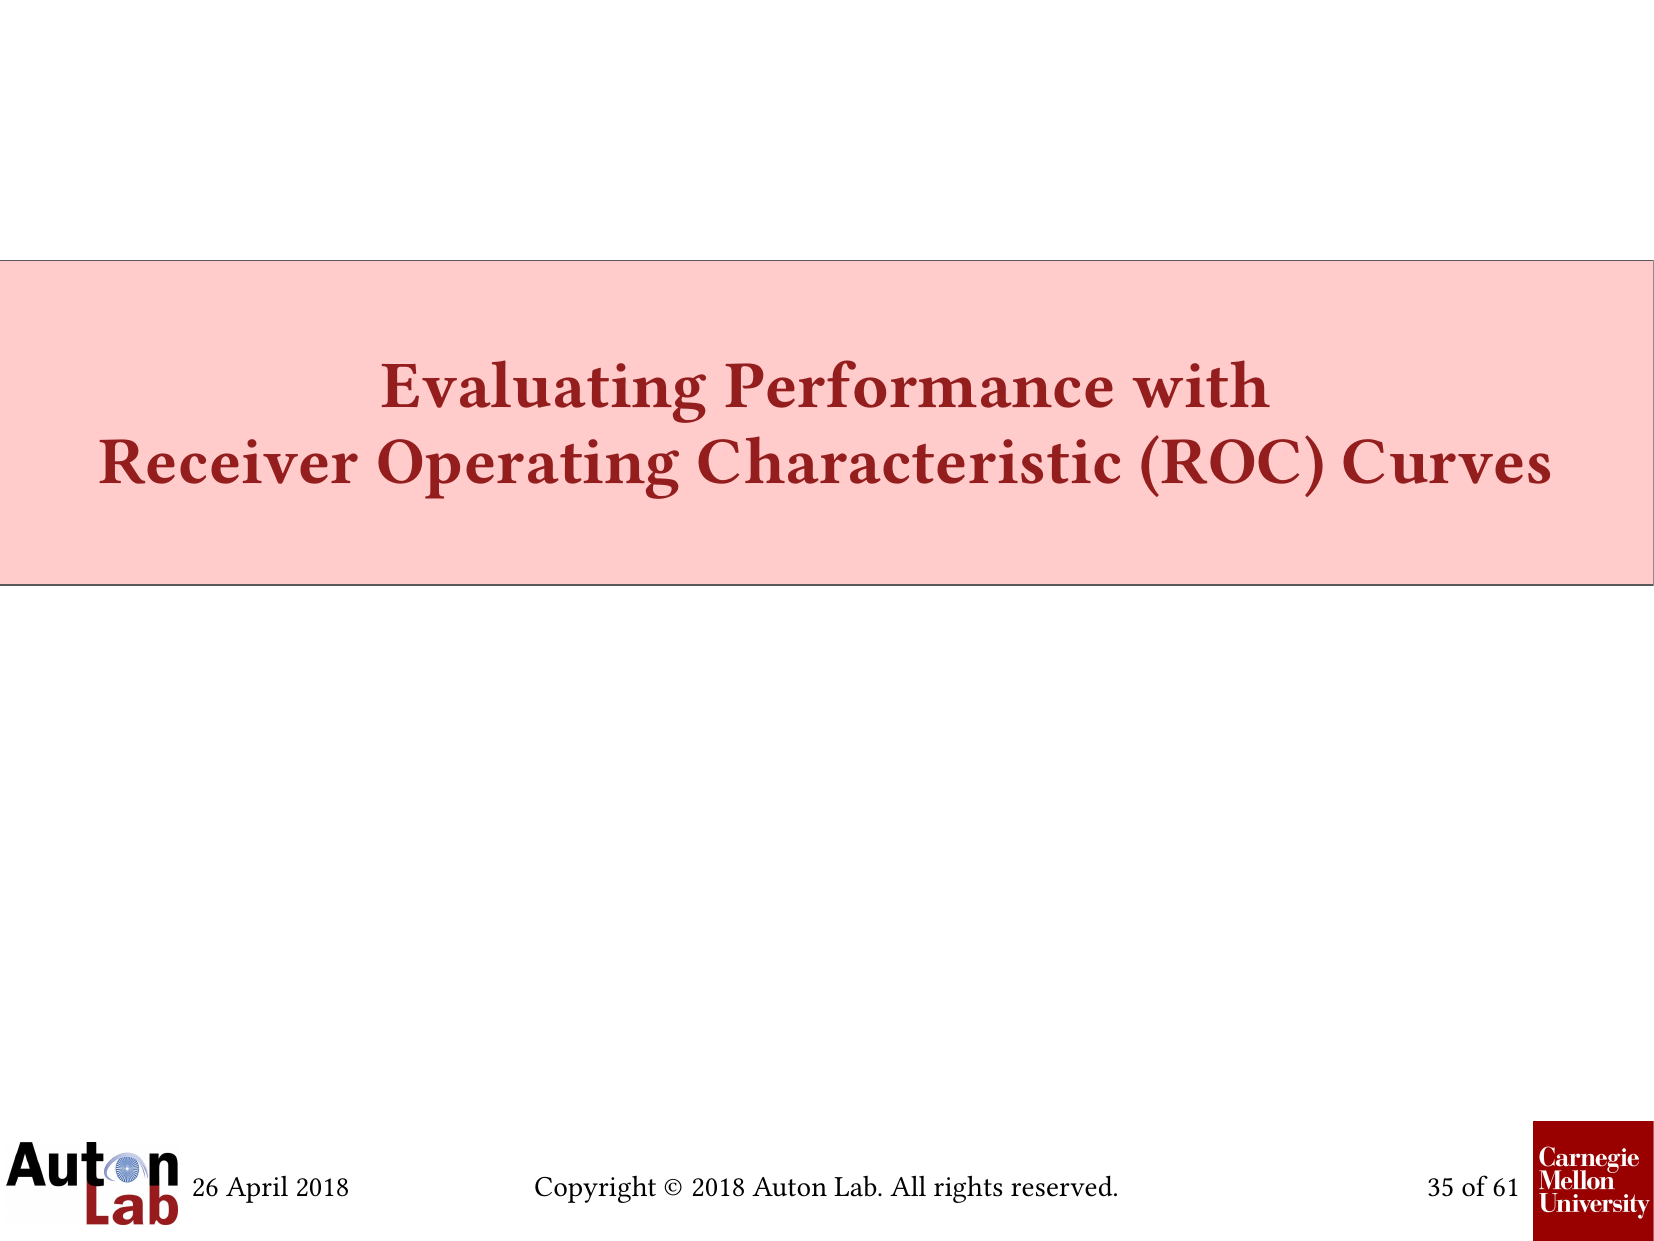

# Evaluating Performance with Receiver Operating Characteristic (ROC) Curves